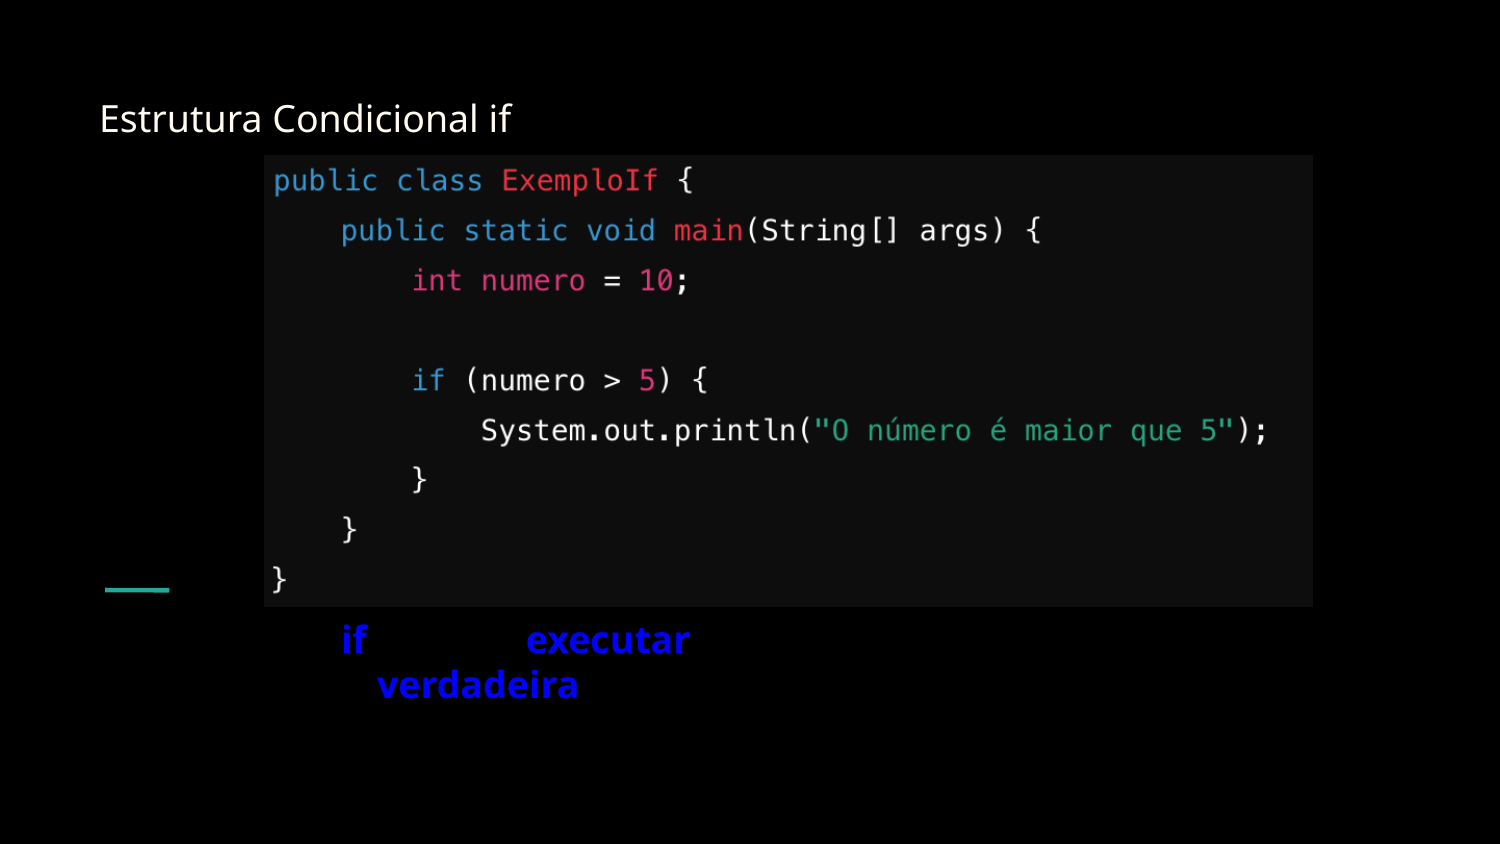

# Estrutura Condicional if
A estrutura if permite executar um bloco de código se uma condição específica for verdadeira.